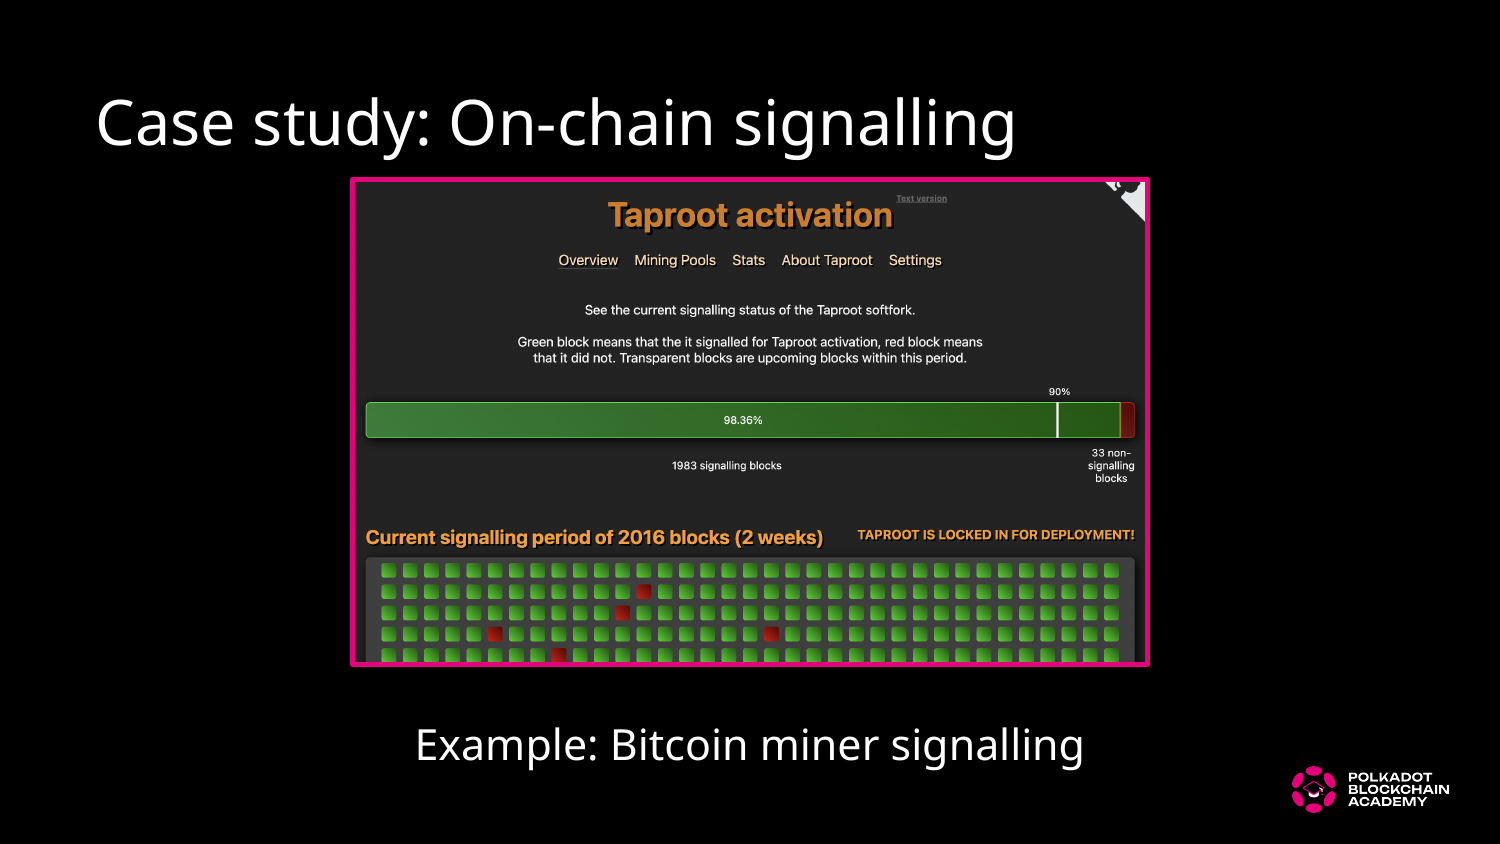

# Case study: On-chain signalling
Example: Bitcoin miner signalling